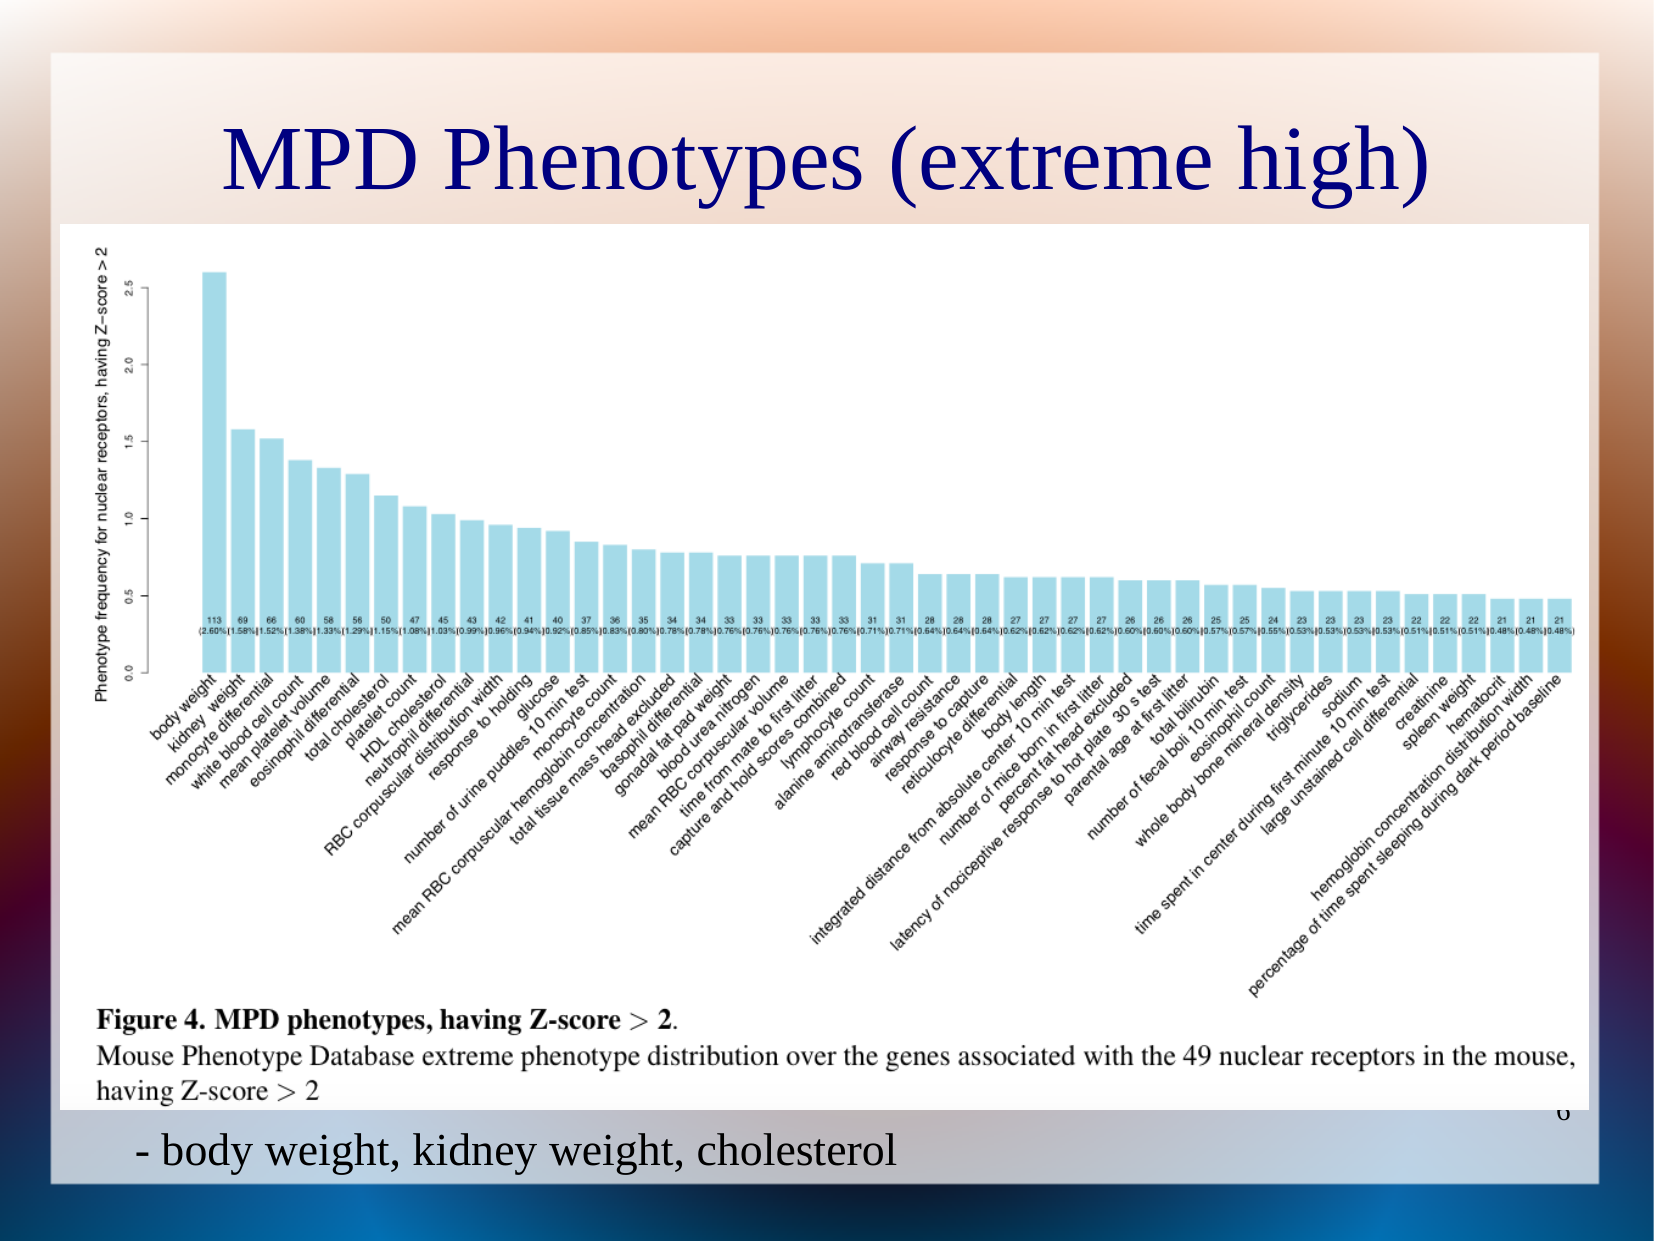

# MPD Phenotypes (extreme high)
Under
6
- body weight, kidney weight, cholesterol